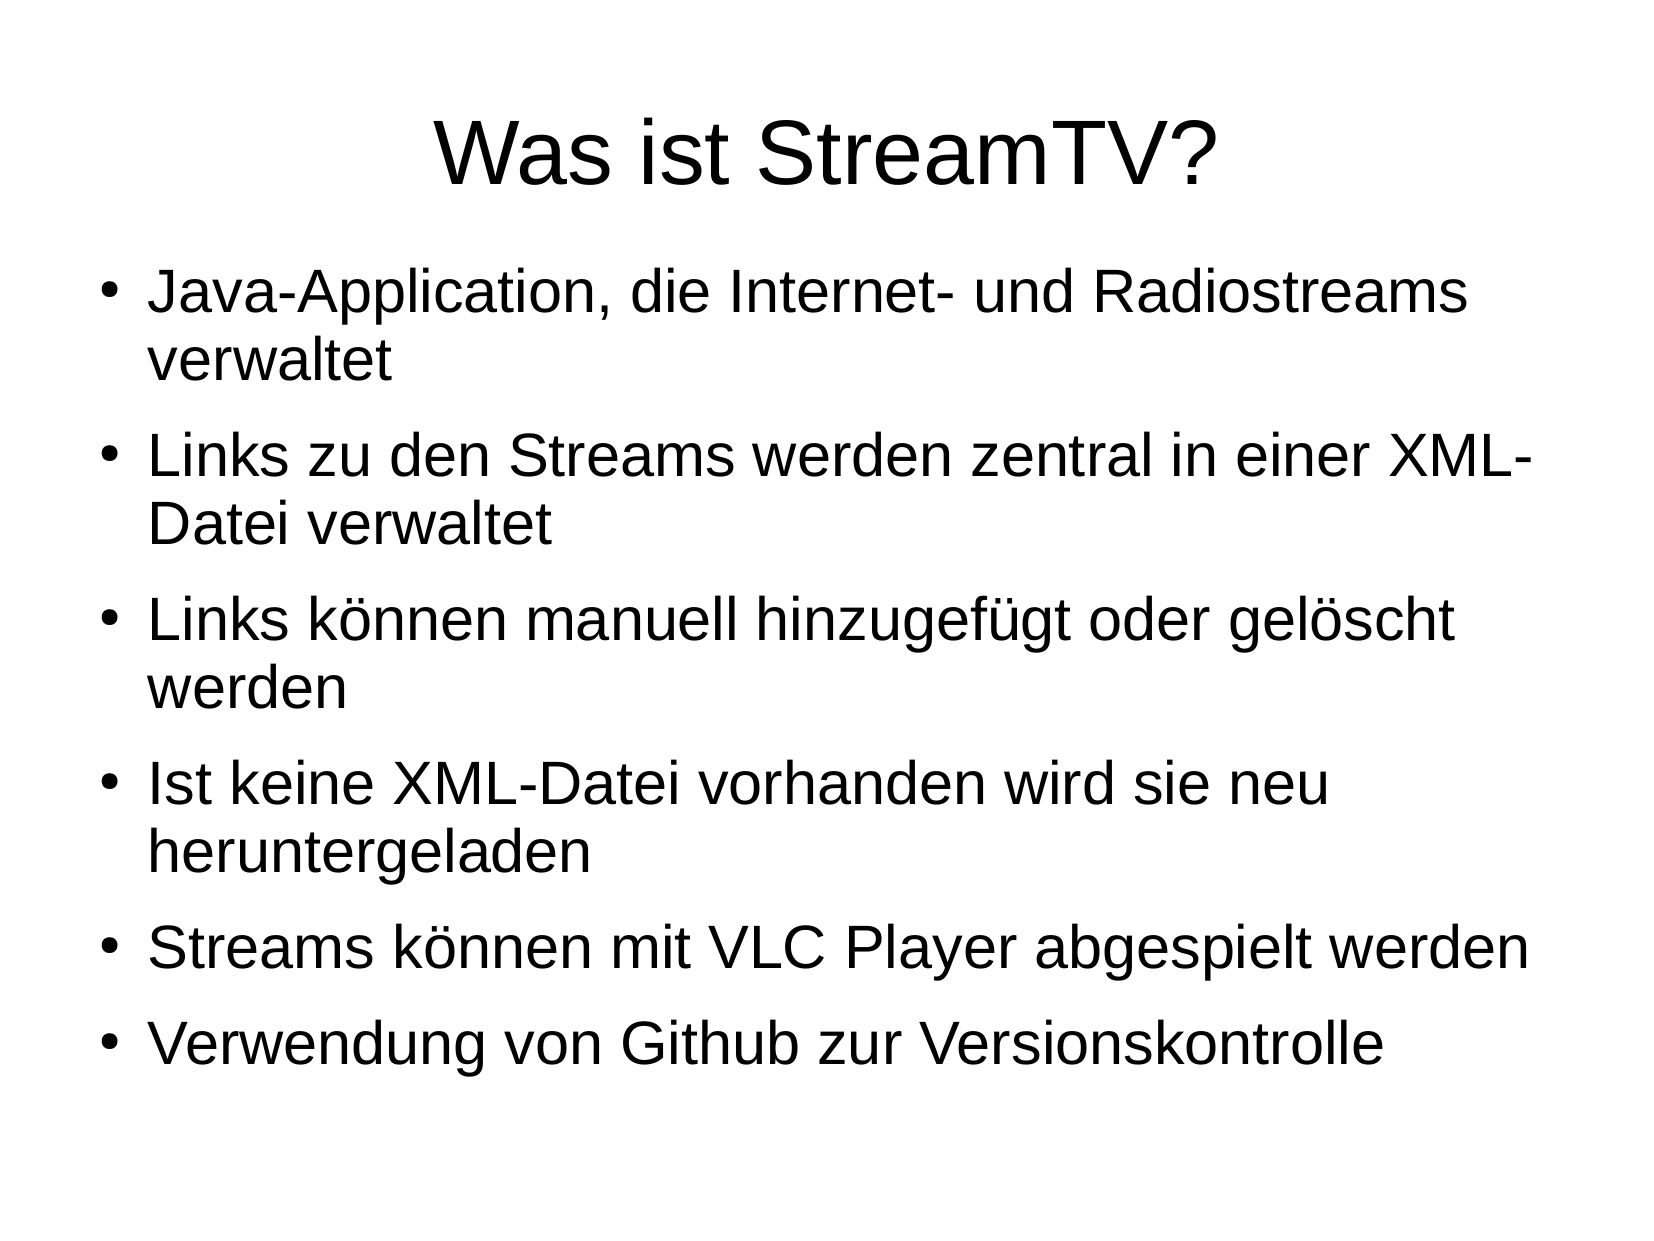

# Was ist StreamTV?
Java-Application, die Internet- und Radiostreams verwaltet
Links zu den Streams werden zentral in einer XML-Datei verwaltet
Links können manuell hinzugefügt oder gelöscht werden
Ist keine XML-Datei vorhanden wird sie neu heruntergeladen
Streams können mit VLC Player abgespielt werden
Verwendung von Github zur Versionskontrolle